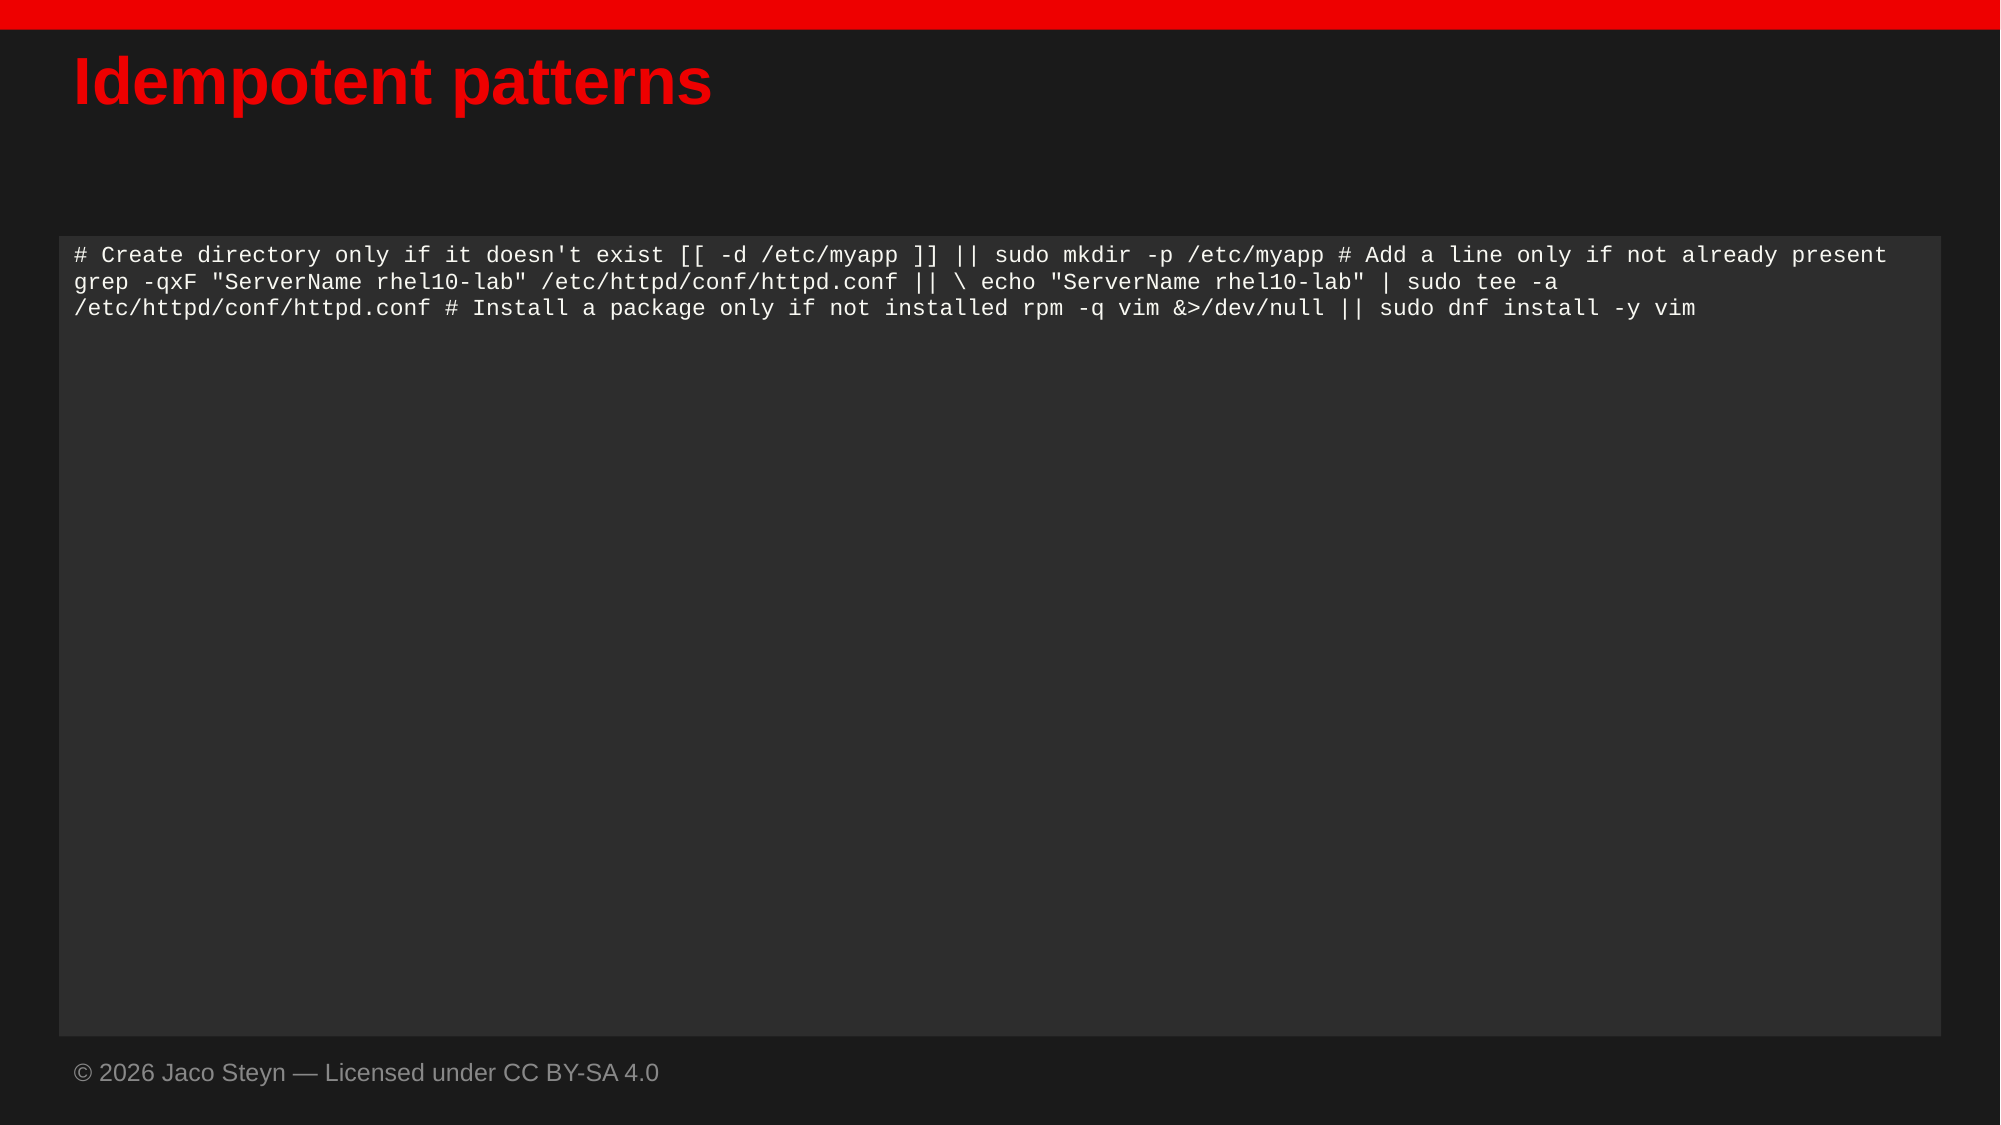

Idempotent patterns
# Create directory only if it doesn't exist [[ -d /etc/myapp ]] || sudo mkdir -p /etc/myapp # Add a line only if not already present grep -qxF "ServerName rhel10-lab" /etc/httpd/conf/httpd.conf || \ echo "ServerName rhel10-lab" | sudo tee -a /etc/httpd/conf/httpd.conf # Install a package only if not installed rpm -q vim &>/dev/null || sudo dnf install -y vim
© 2026 Jaco Steyn — Licensed under CC BY-SA 4.0